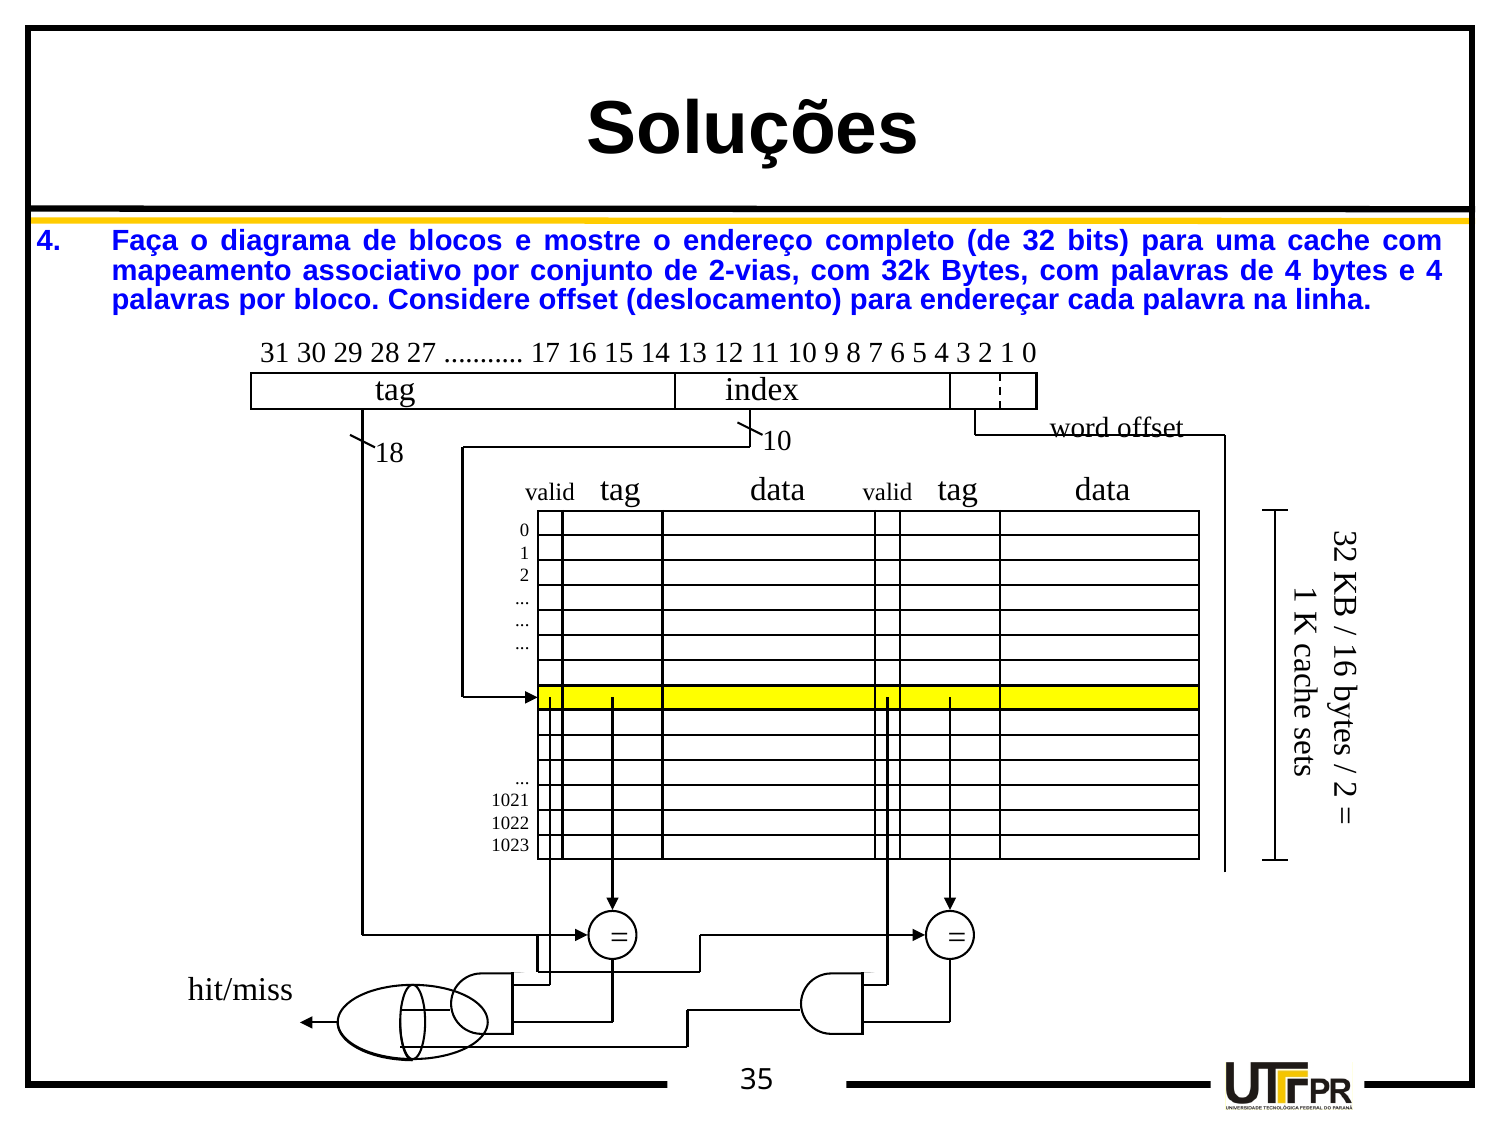

Soluções
# Faça o diagrama de blocos e mostre o endereço completo (de 32 bits) para uma cache com mapeamento associativo por conjunto de 2-vias, com 32k Bytes, com palavras de 4 bytes e 4 palavras por bloco. Considere offset (deslocamento) para endereçar cada palavra na linha.
31 30 29 28 27 ........... 17 16 15 14 13 12 11 10 9 8 7 6 5 4 3 2 1 0
tag
index
word offset
10
18
tag
data
tag
data
valid
valid
0
1
2
...
...
...
...
1021
1022
1023
32 KB / 16 bytes / 2 =
1 K cache sets
=
=
hit/miss